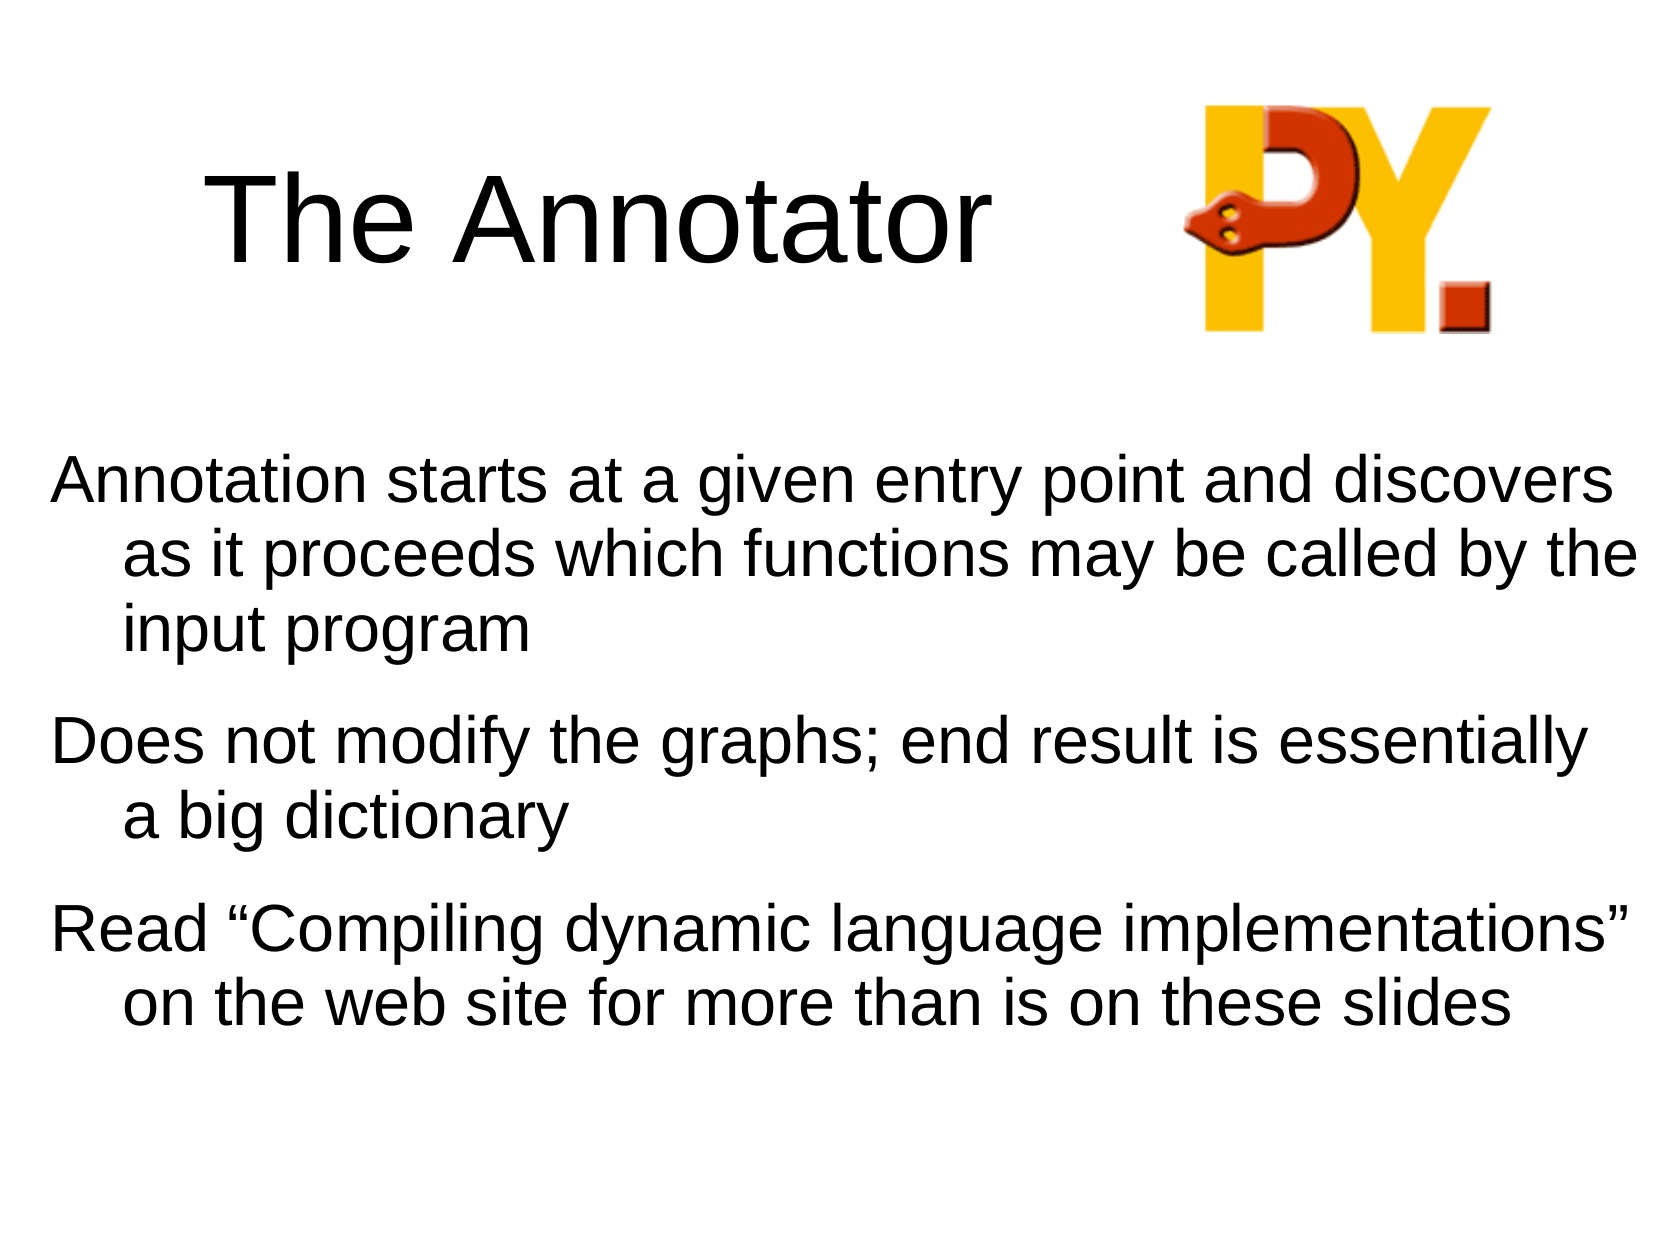

# The Annotator
Annotation starts at a given entry point and discovers as it proceeds which functions may be called by the input program
Does not modify the graphs; end result is essentially a big dictionary
Read “Compiling dynamic language implementations” on the web site for more than is on these slides